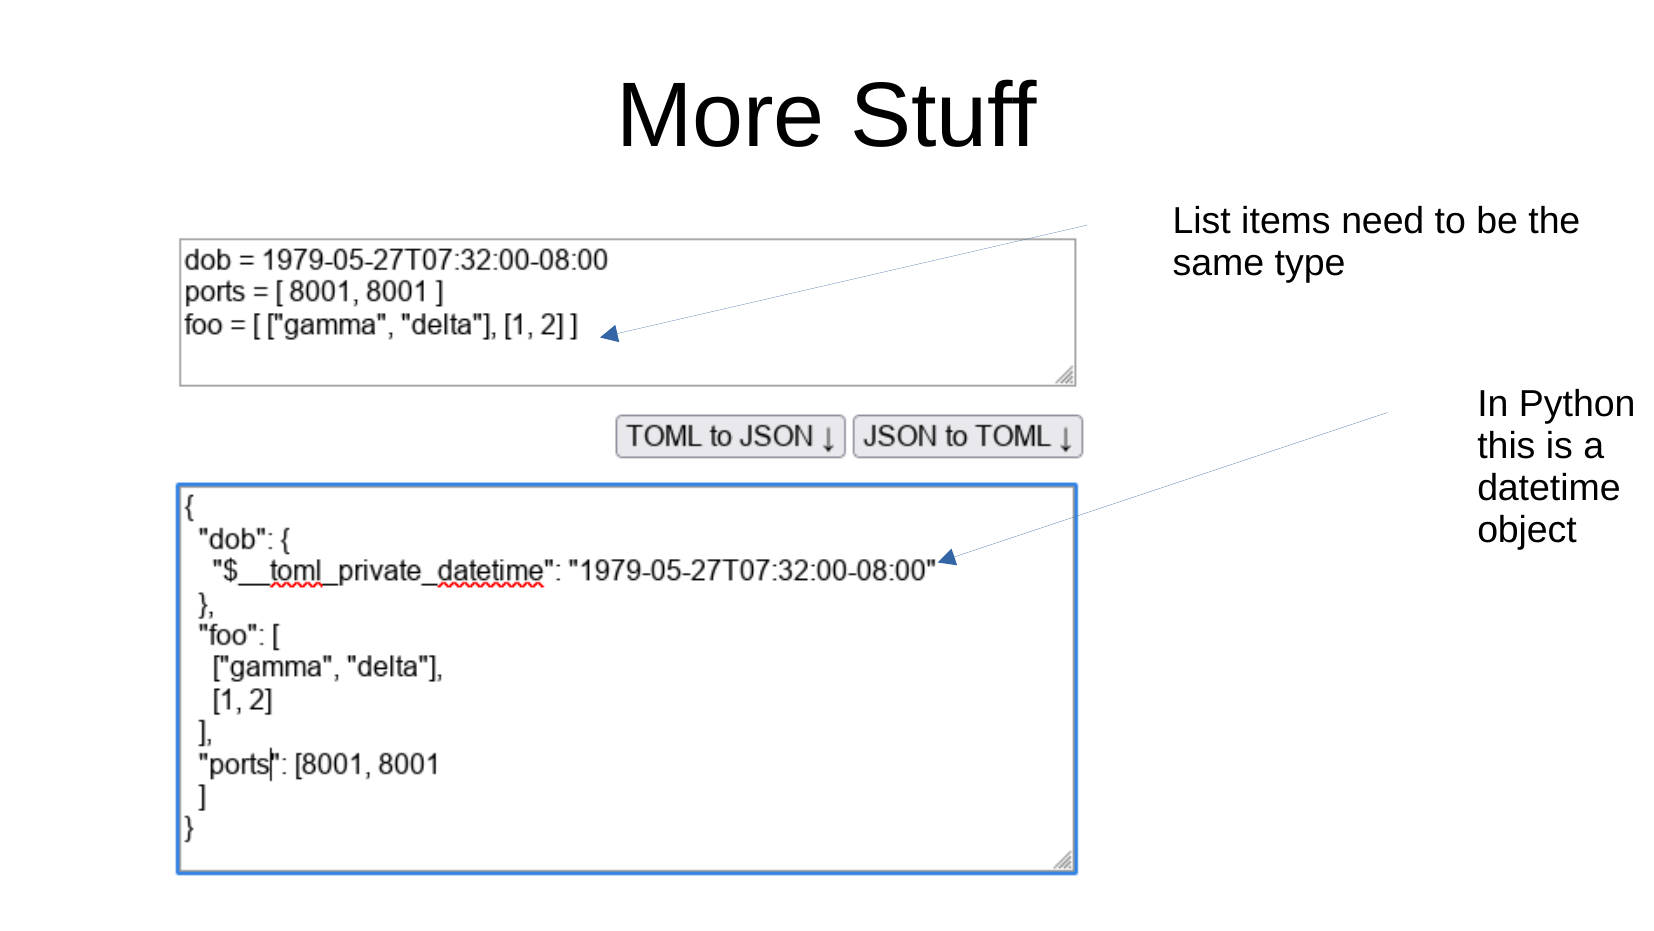

# More Stuff
List items need to be the
same type
In Python
this is a
datetime
object